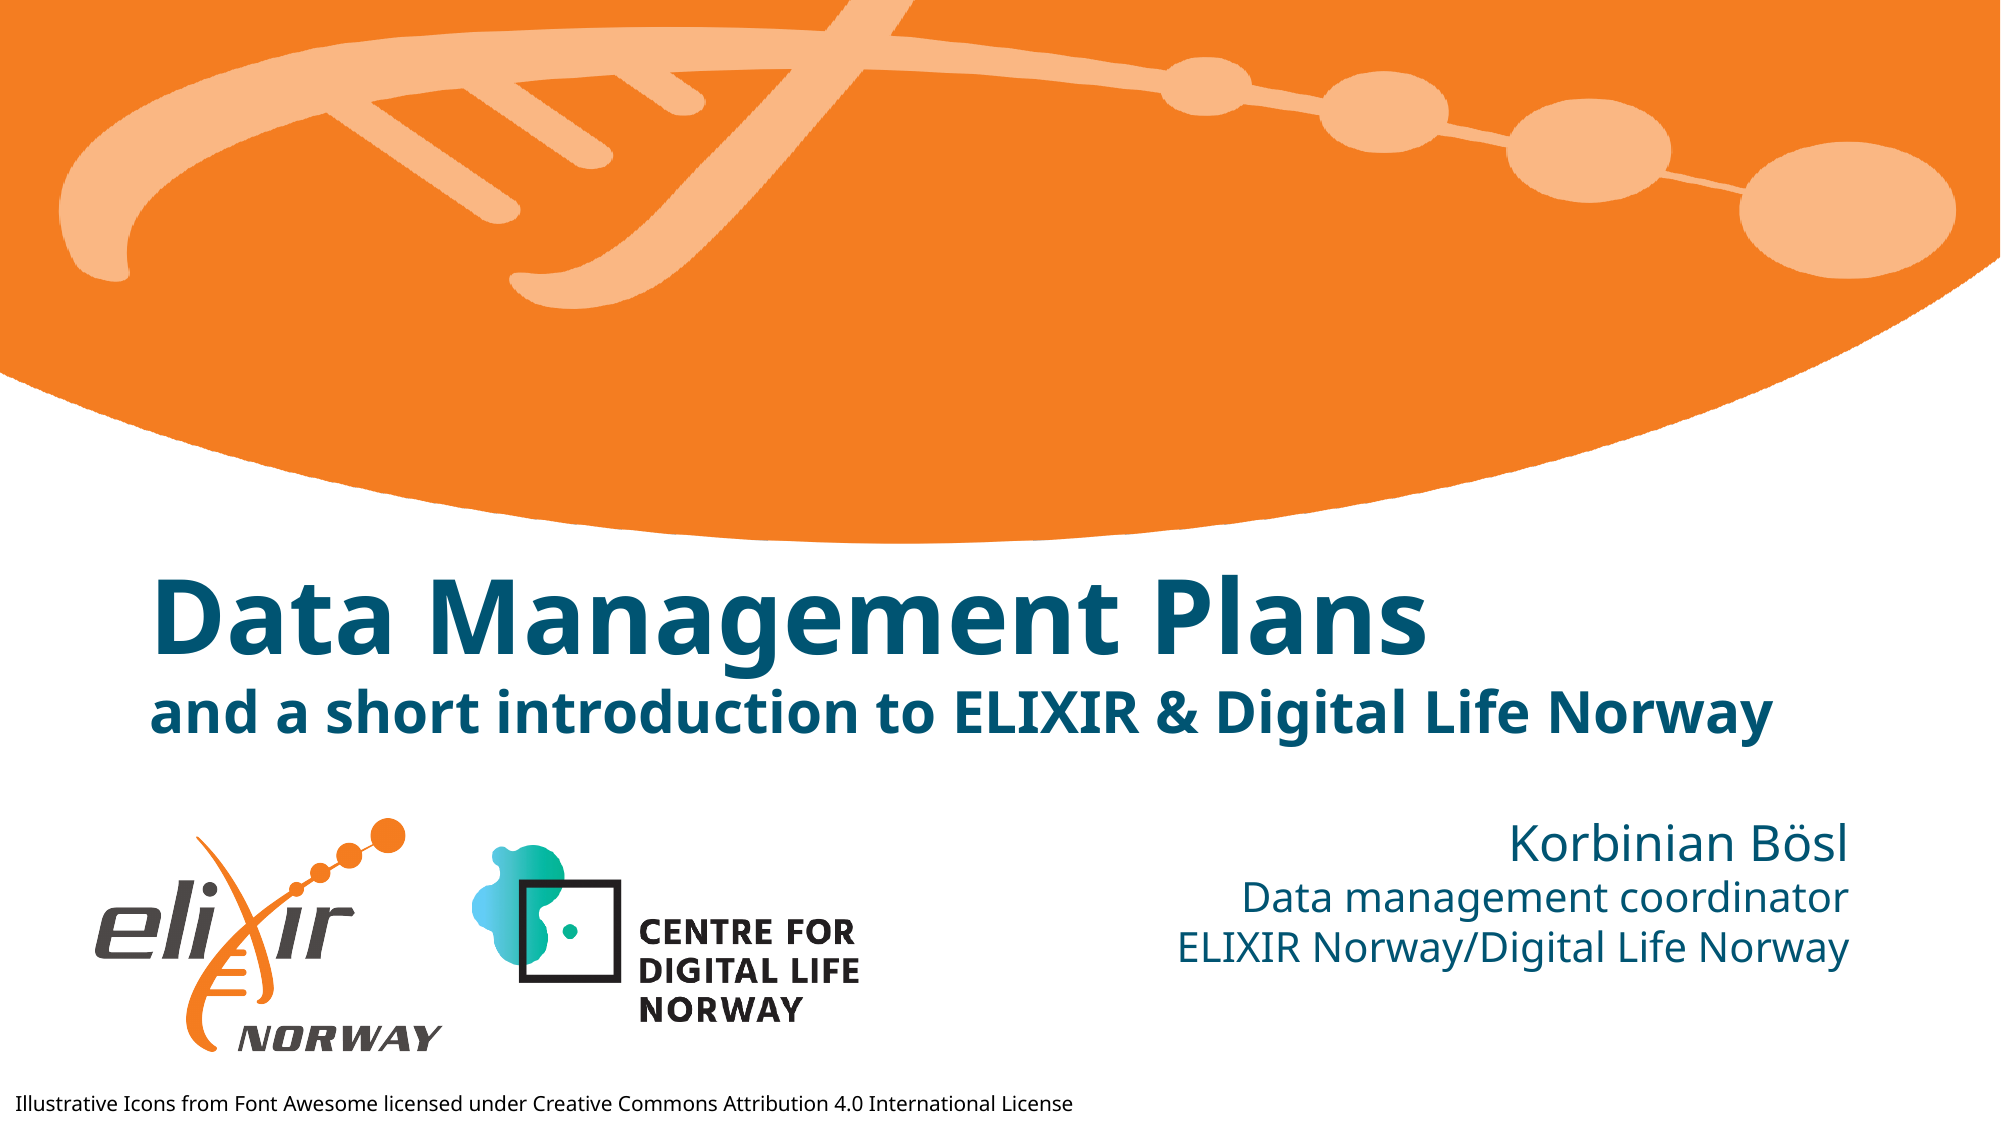

# Data Management Plans and a short introduction to ELIXIR & Digital Life Norway
Korbinian Bösl
Data management coordinator
ELIXIR Norway/Digital Life Norway
Illustrative Icons from Font Awesome licensed under Creative Commons Attribution 4.0 International License